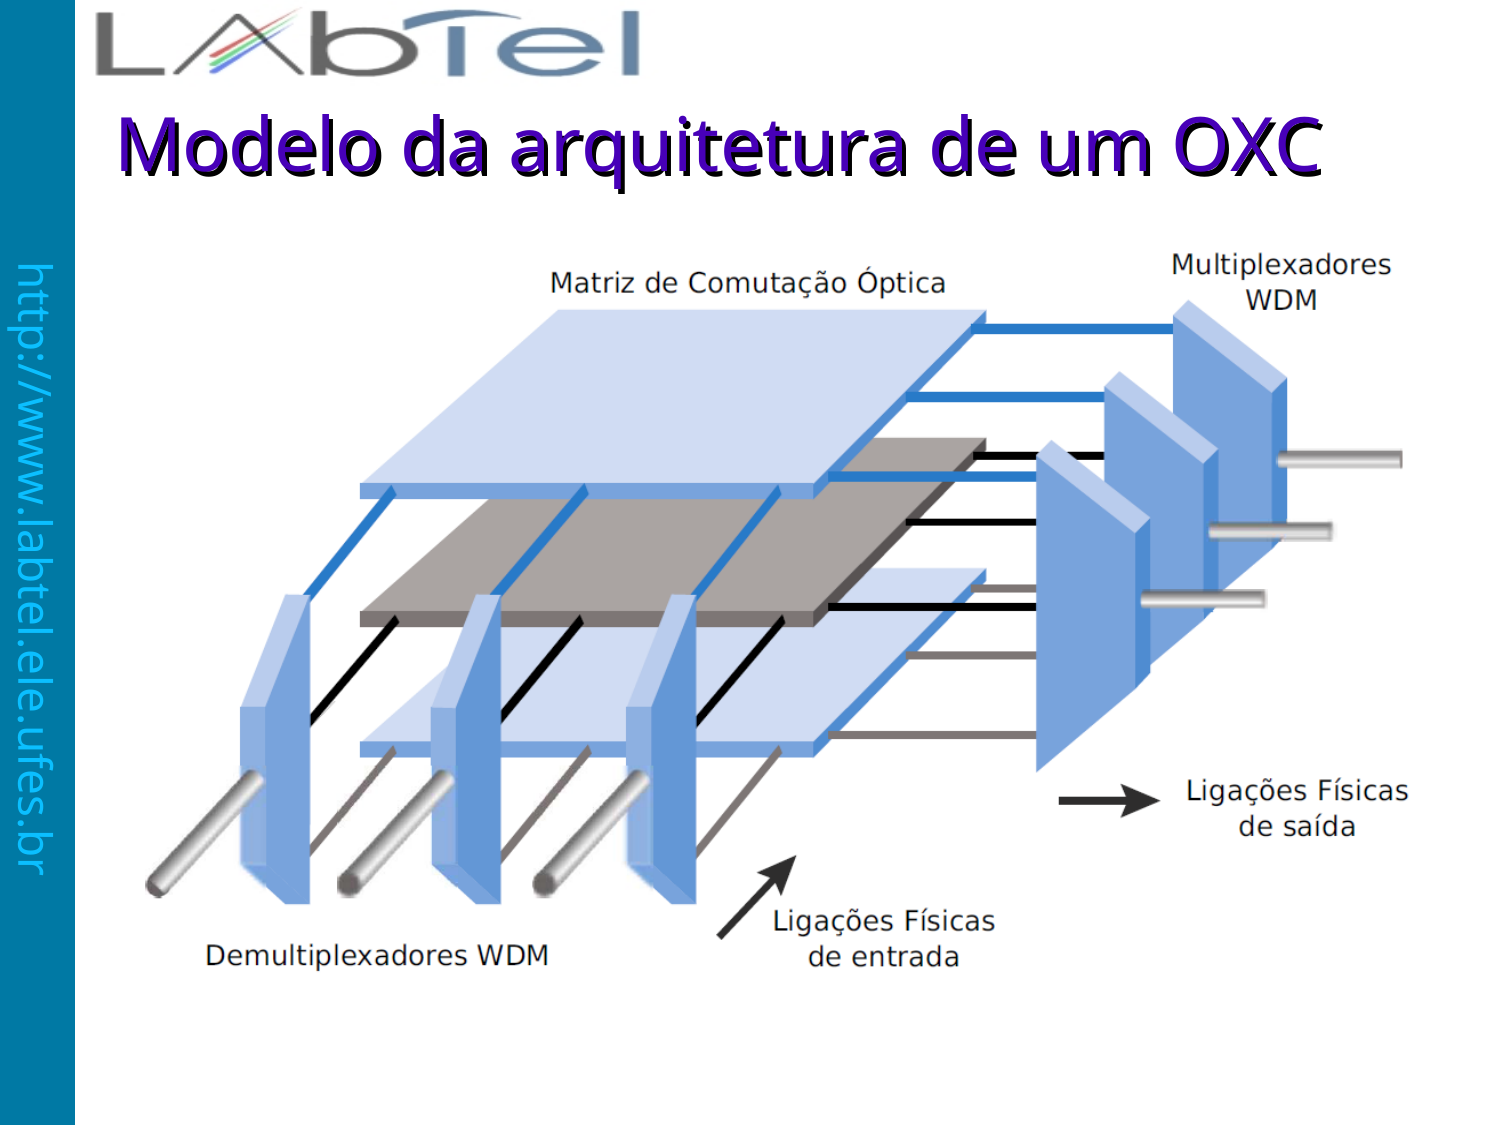

# Modelo da arquitetura de um OXC